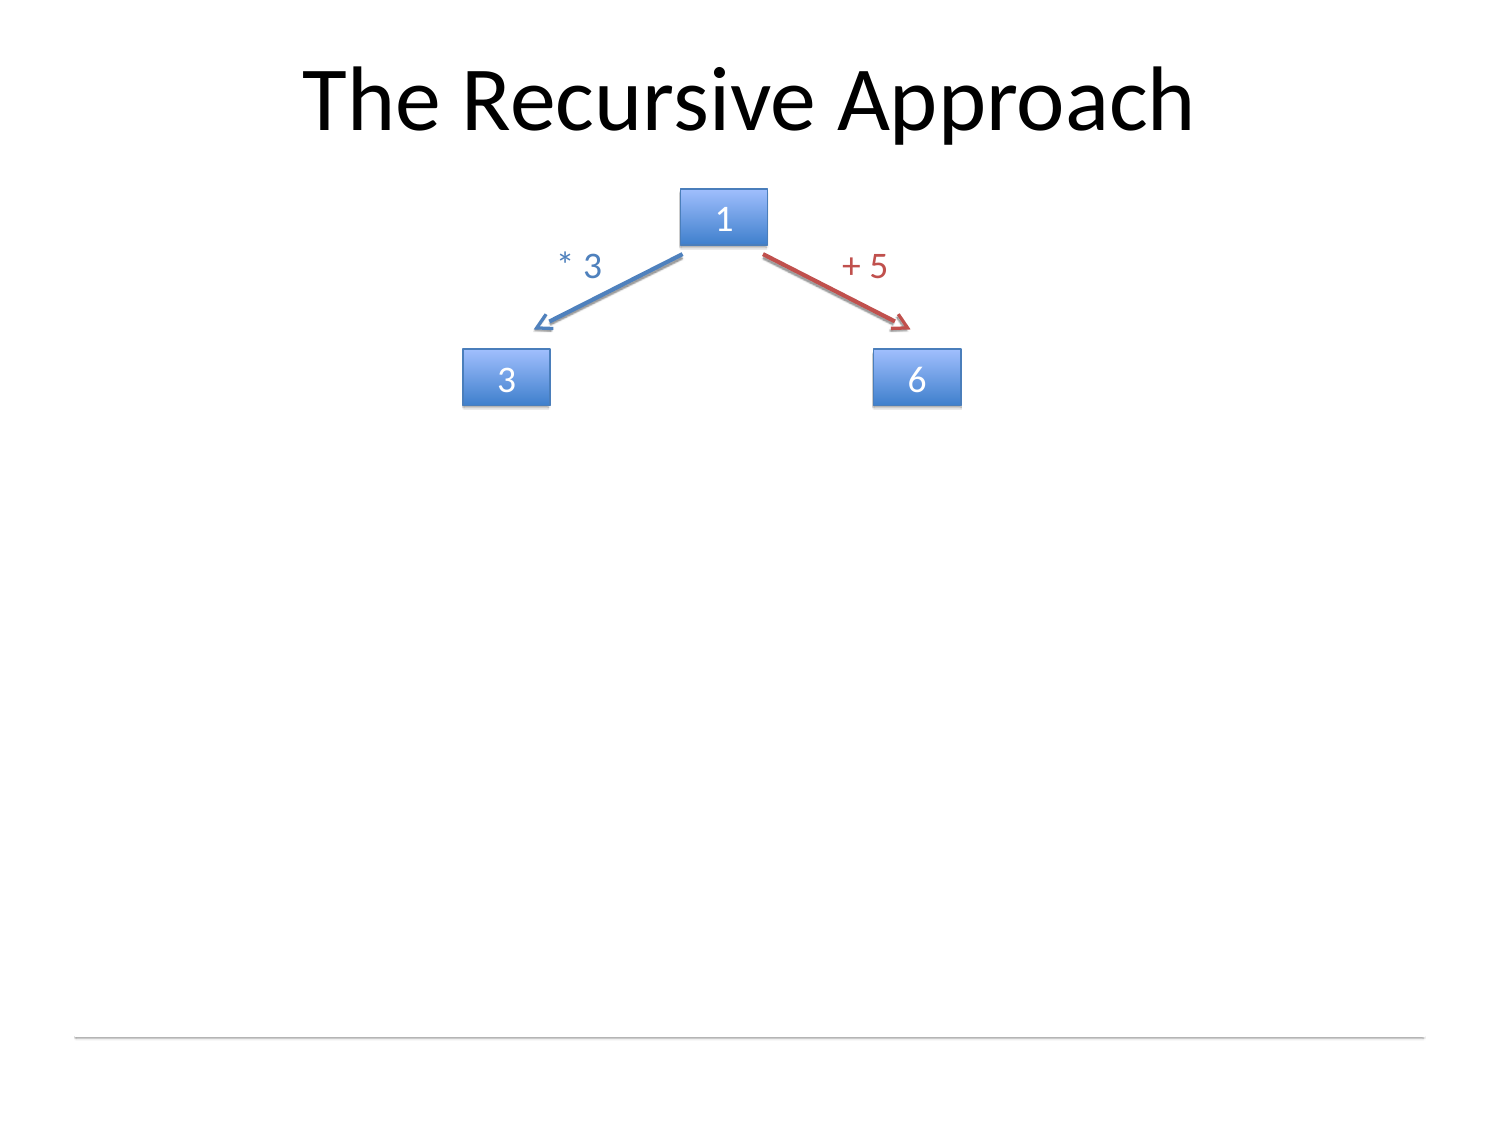

# The Recursive Approach
1
* 3
+ 5
3
6
9
18
11
8
NIL
33
16
24
13
27
14
THE
ANSWER!
NIL
NIL
NIL
NIL
NIL